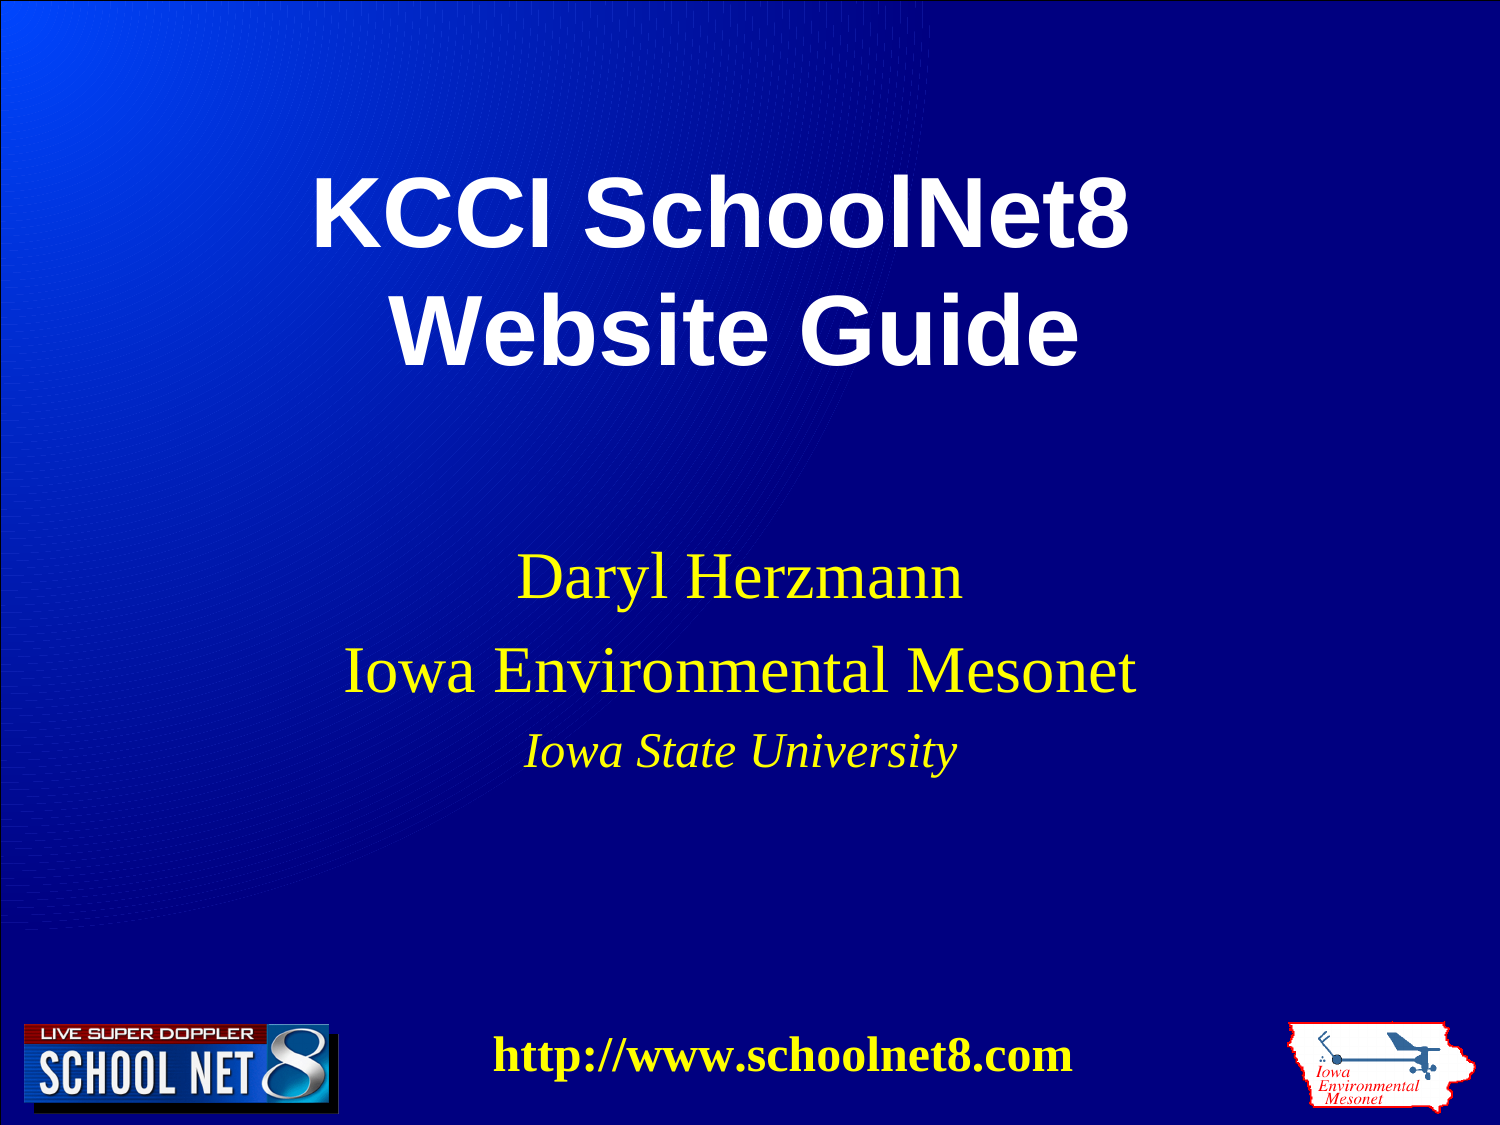

# KCCI SchoolNet8 Website Guide
Daryl Herzmann
Iowa Environmental Mesonet
Iowa State University